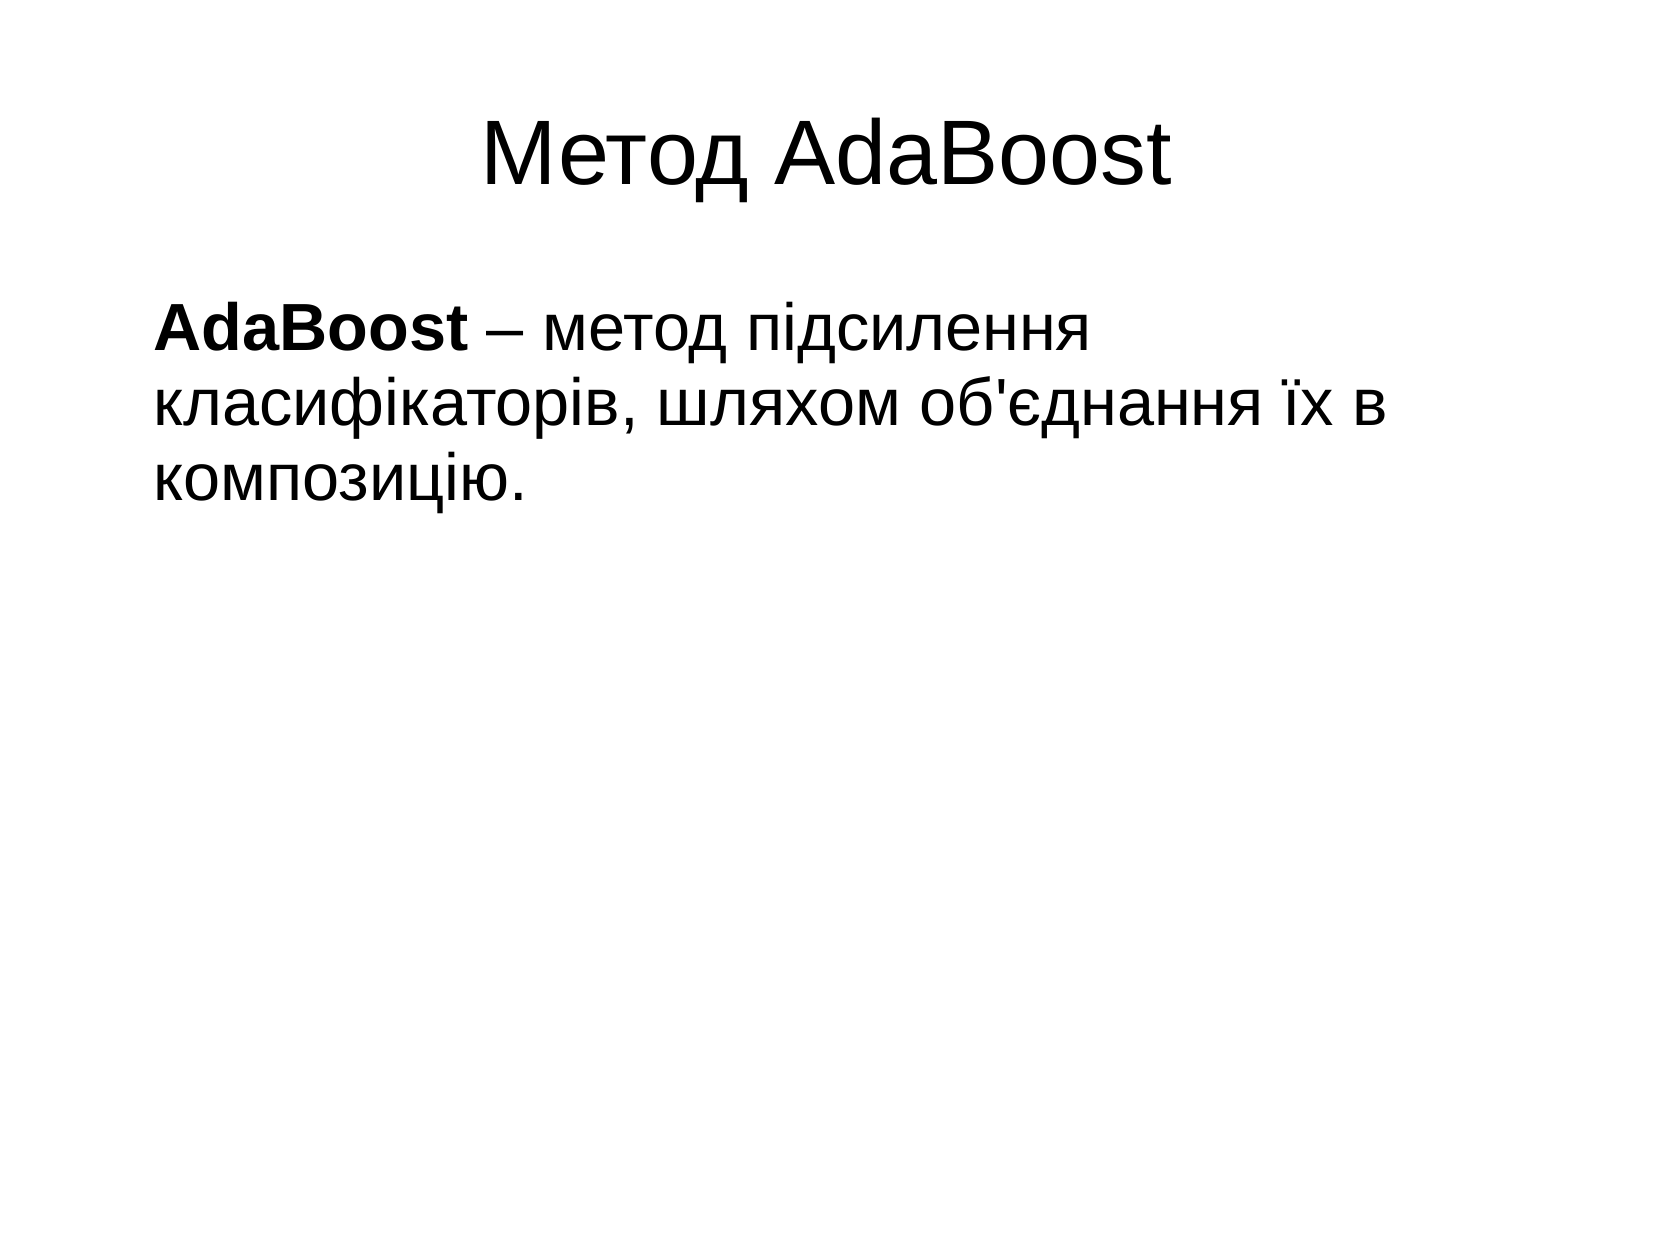

# Метод AdaBoost
AdaBoost – метод підсилення класифікаторів, шляхом об'єднання їх в композицію.